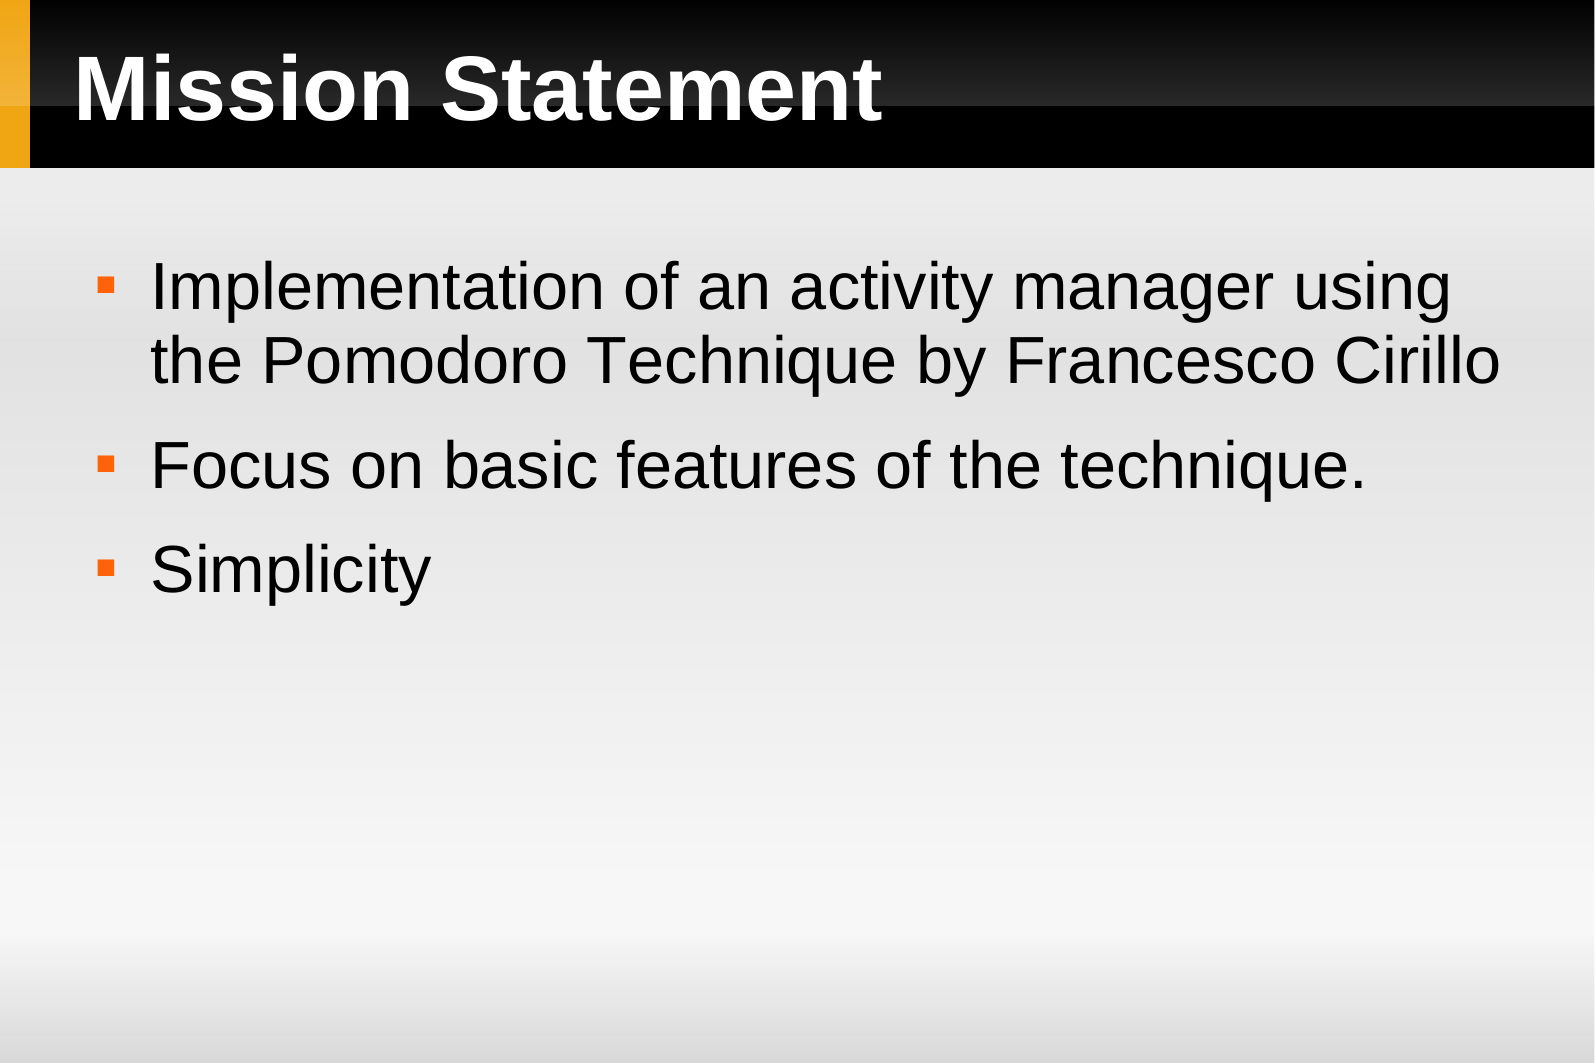

# Mission Statement
Implementation of an activity manager using the Pomodoro Technique by Francesco Cirillo
Focus on basic features of the technique.
Simplicity